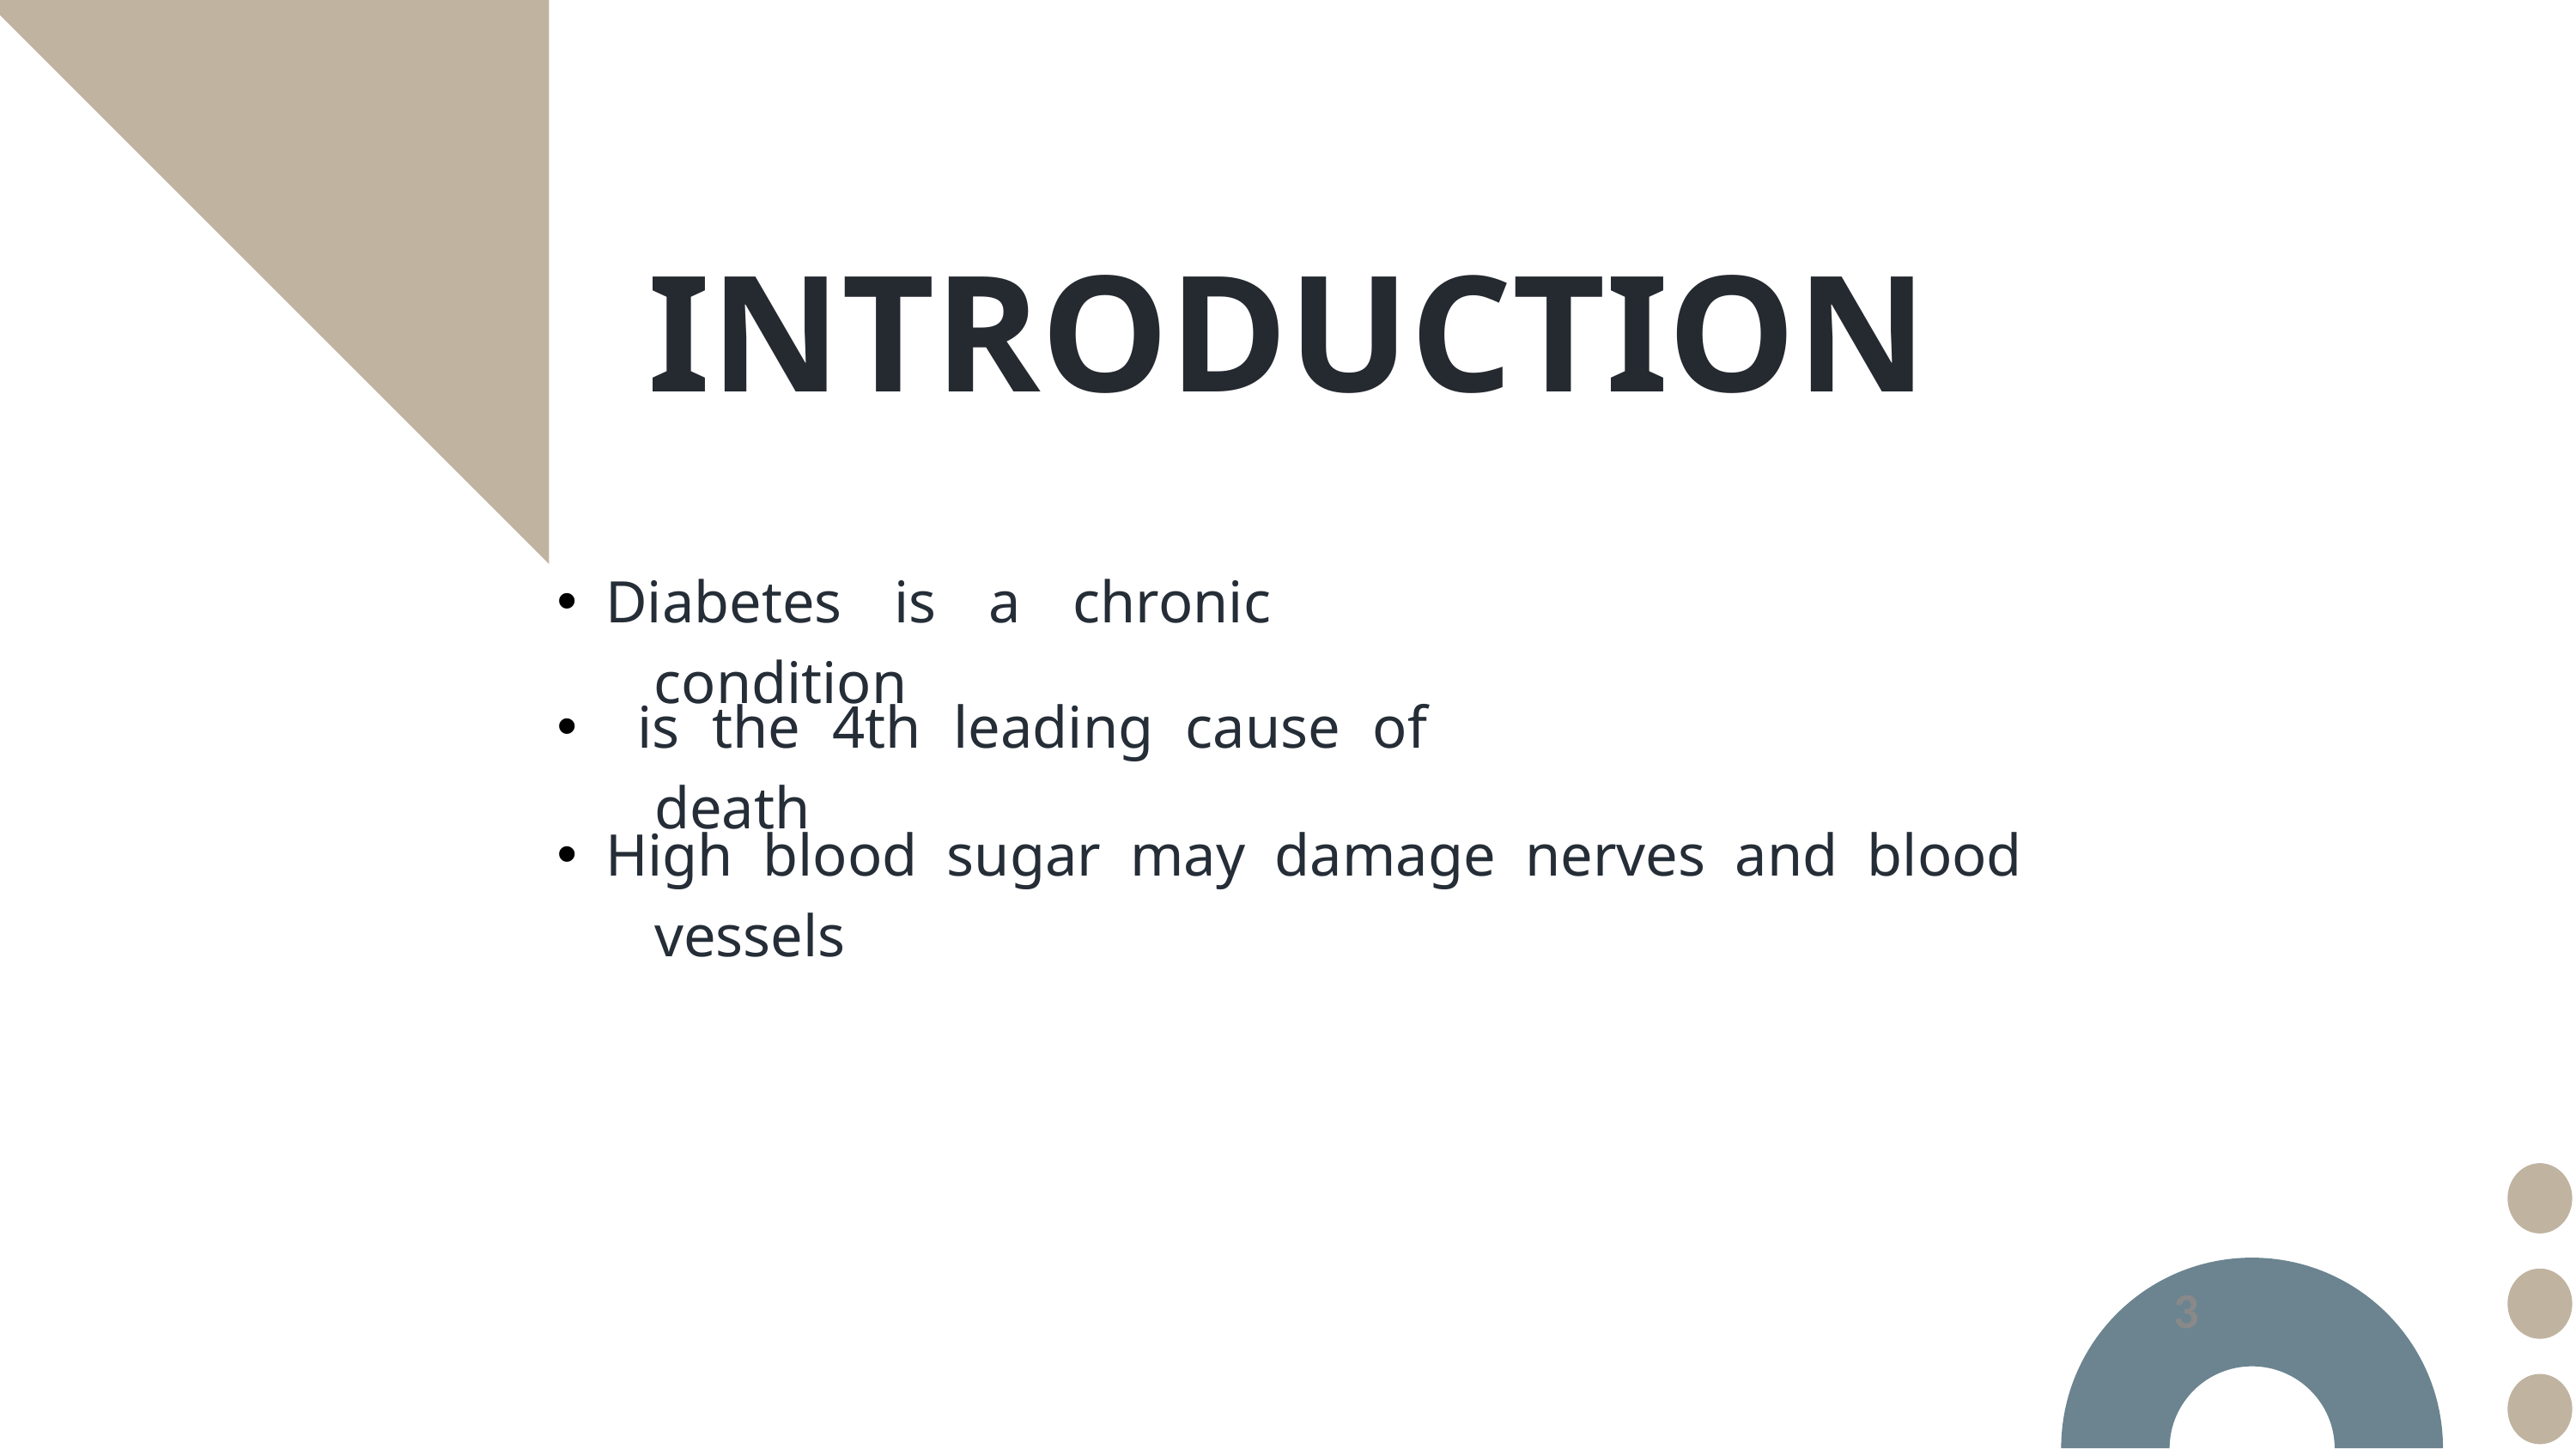

INTRODUCTION
Diabetes is a chronic condition
 is the 4th leading cause of death
High blood sugar may damage nerves and blood vessels